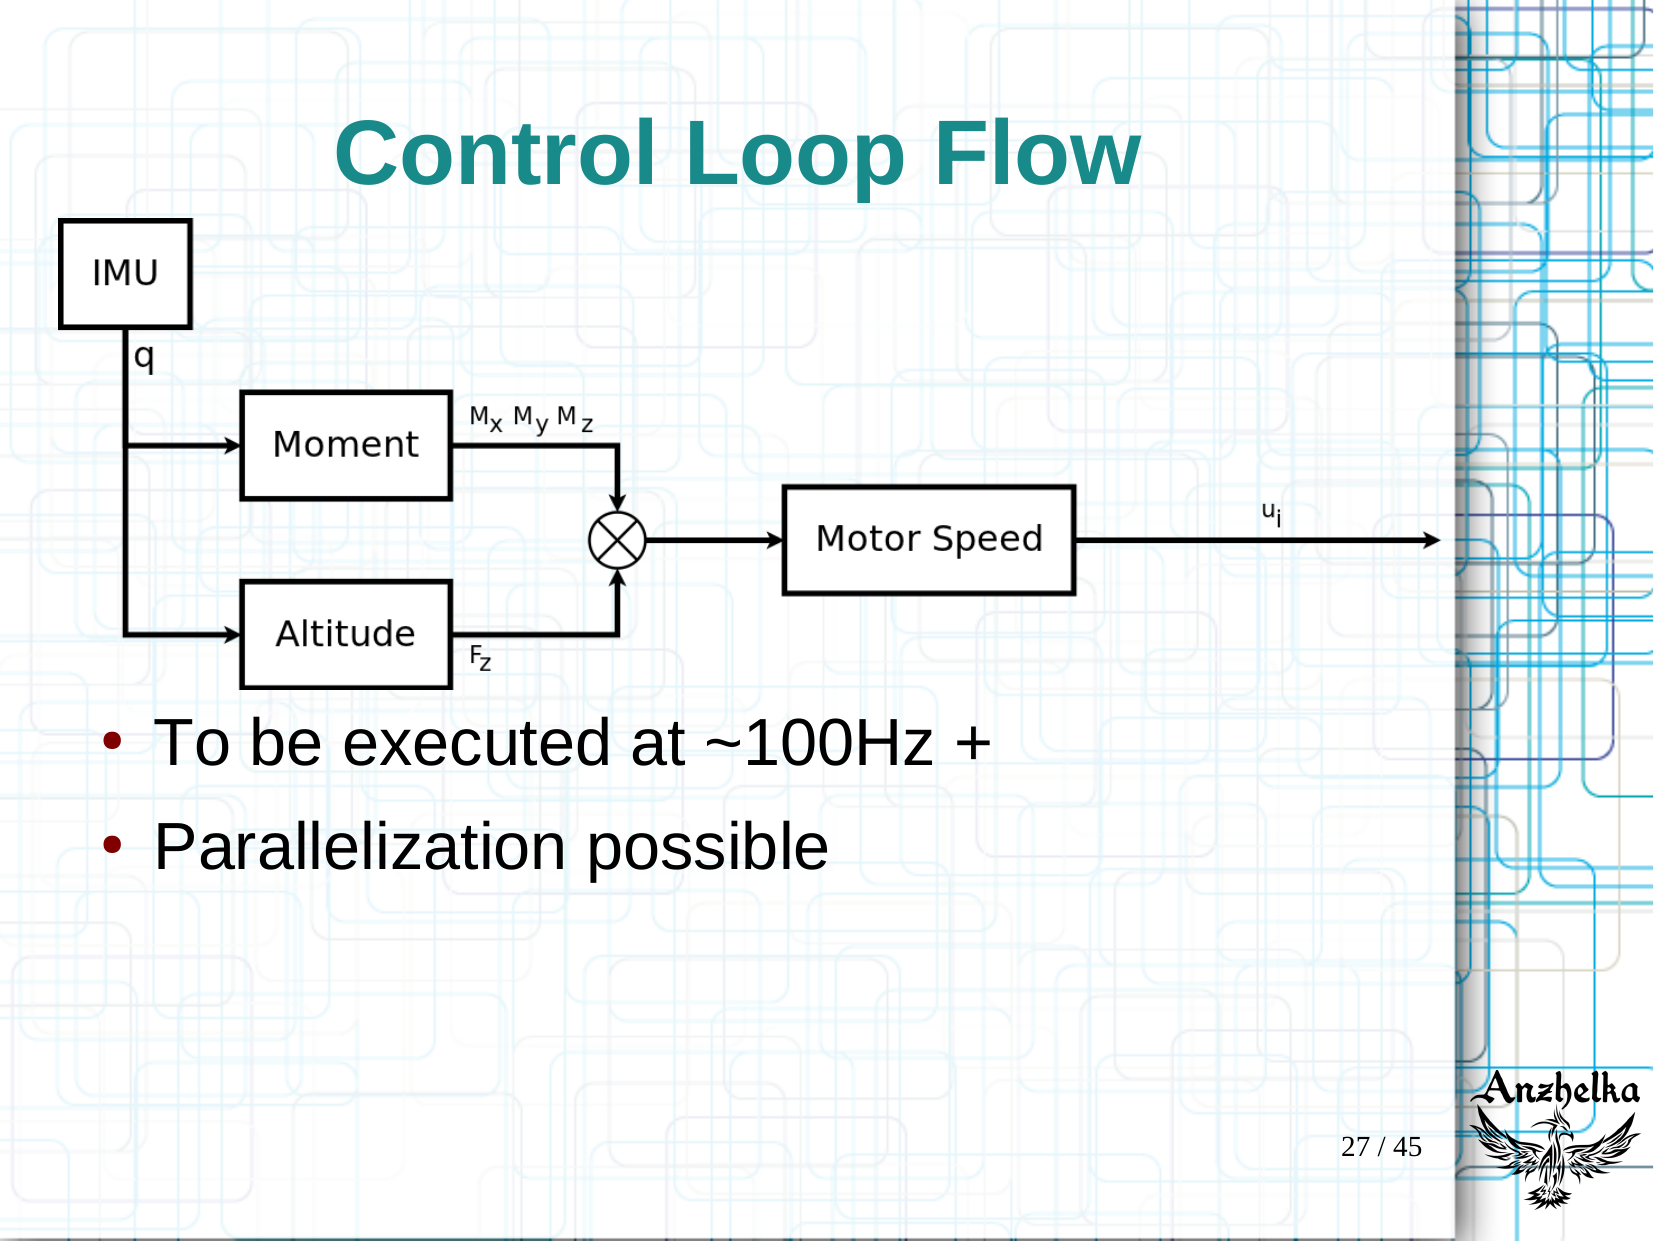

# Control Loop Flow
To be executed at ~100Hz +
Parallelization possible
27